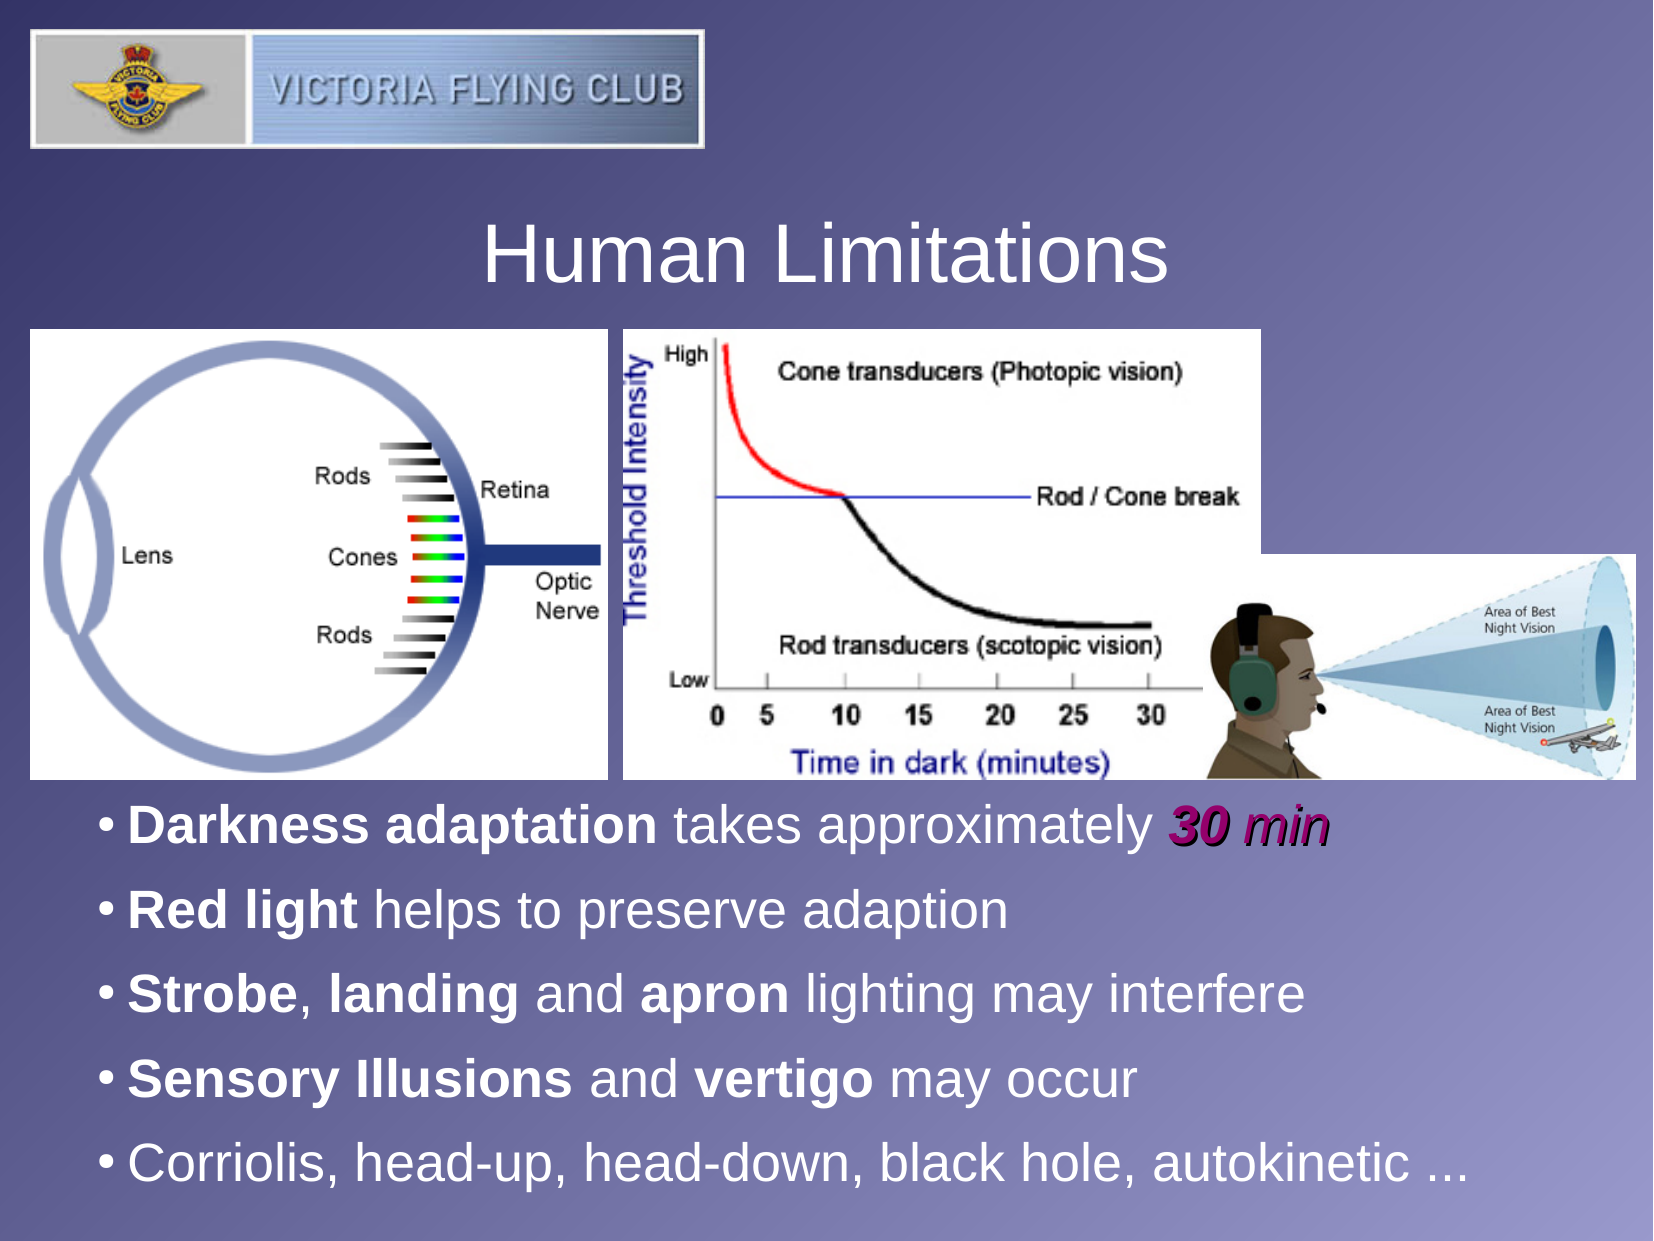

# Human Limitations
Darkness adaptation takes approximately 30 min
Red light helps to preserve adaption
Strobe, landing and apron lighting may interfere
Sensory Illusions and vertigo may occur
Corriolis, head-up, head-down, black hole, autokinetic ...